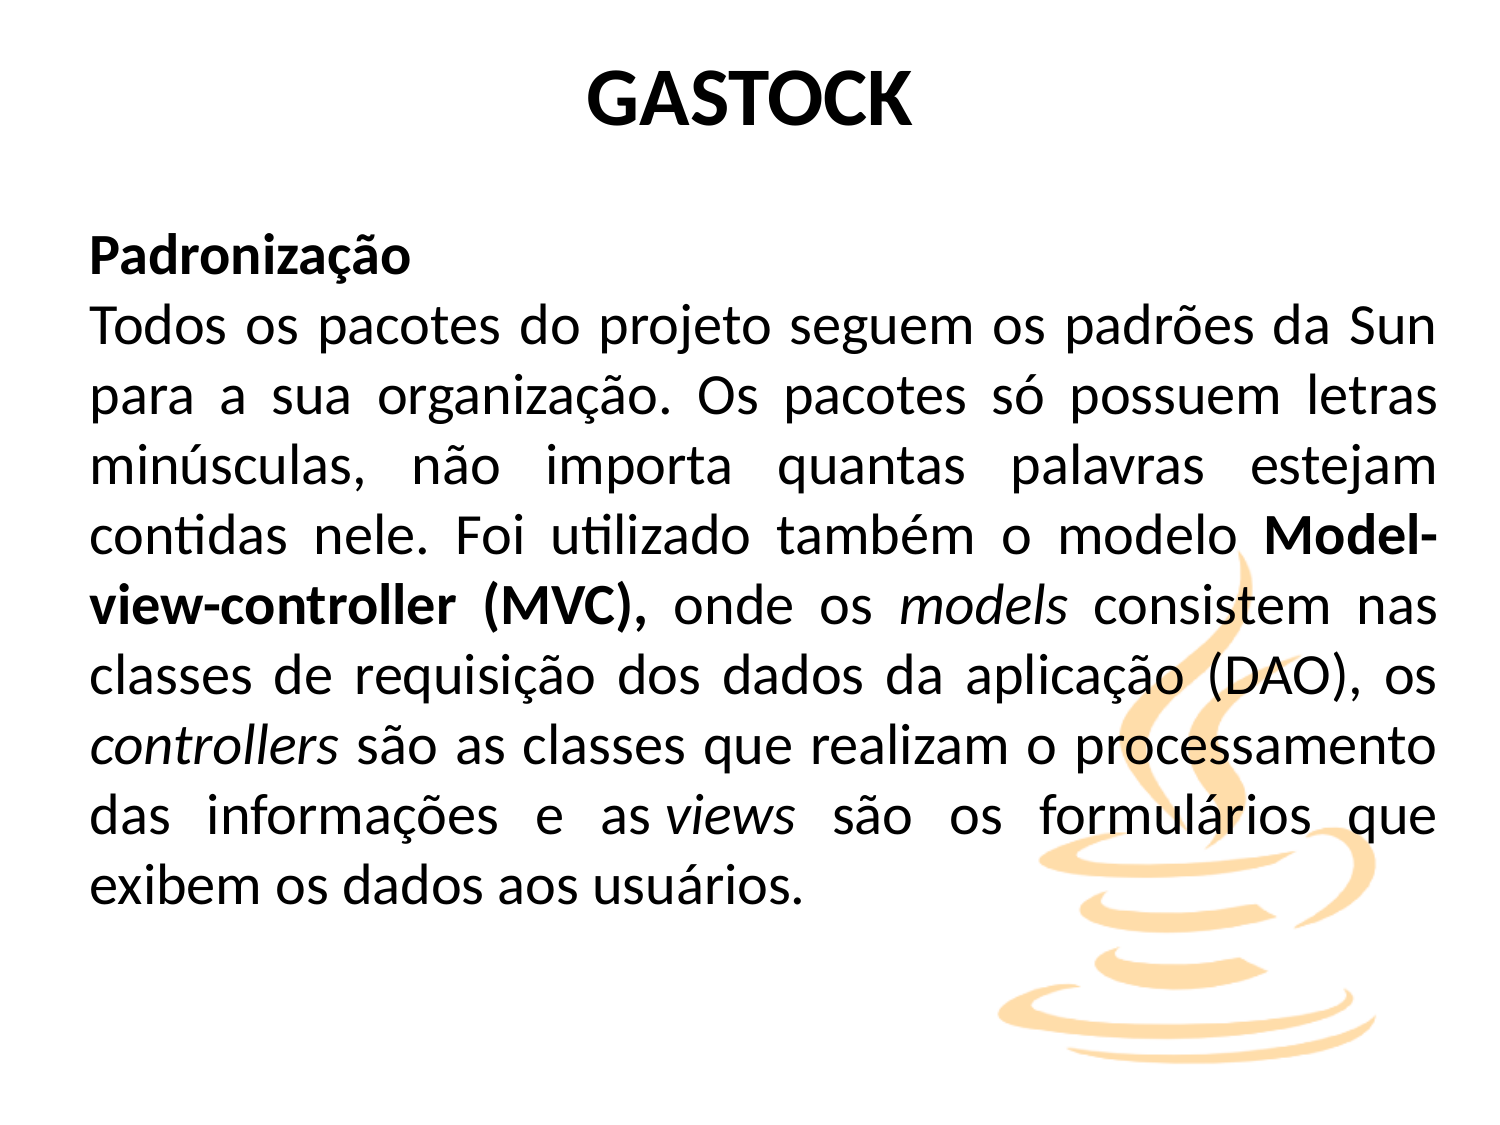

GASTOCK
Padronização
Todos os pacotes do projeto seguem os padrões da Sun para a sua organização. Os pacotes só possuem letras minúsculas, não importa quantas palavras estejam contidas nele. Foi utilizado também o modelo Model-view-controller (MVC), onde os models consistem nas classes de requisição dos dados da aplicação (DAO), os controllers são as classes que realizam o processamento das informações e as views são os formulários que exibem os dados aos usuários.